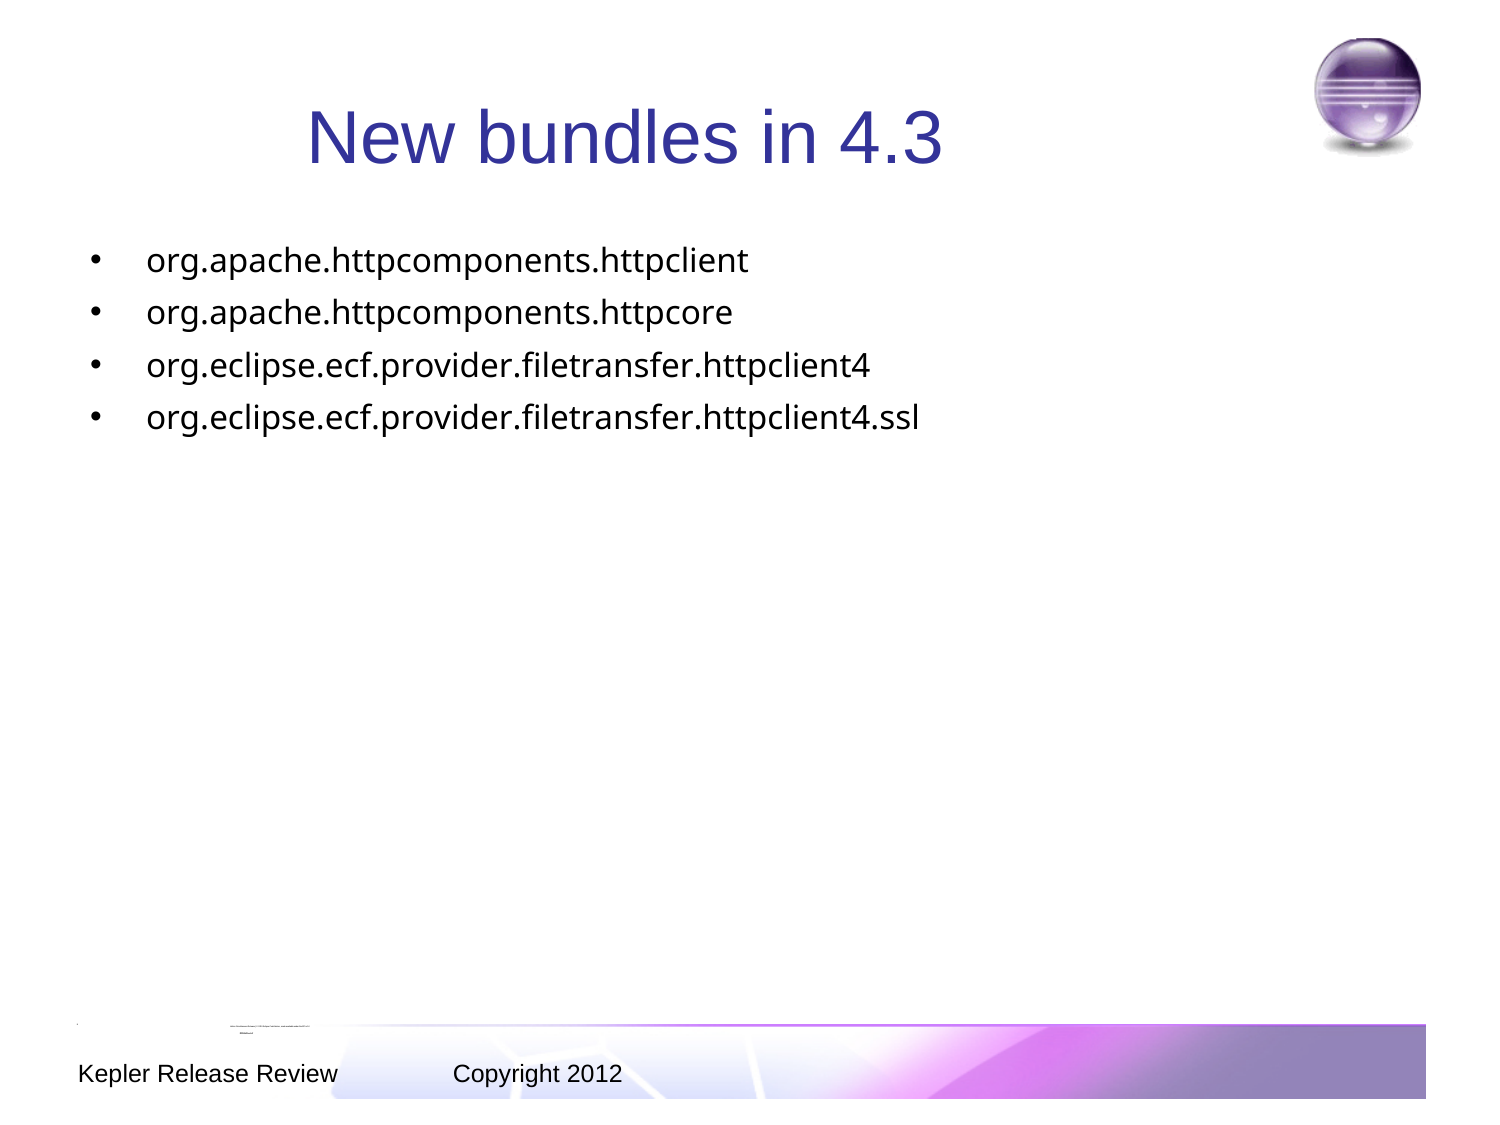

# New bundles in 4.3
org.apache.httpcomponents.httpclient
org.apache.httpcomponents.httpcore
org.eclipse.ecf.provider.filetransfer.httpclient4
org.eclipse.ecf.provider.filetransfer.httpclient4.ssl
8
Copyright 2012